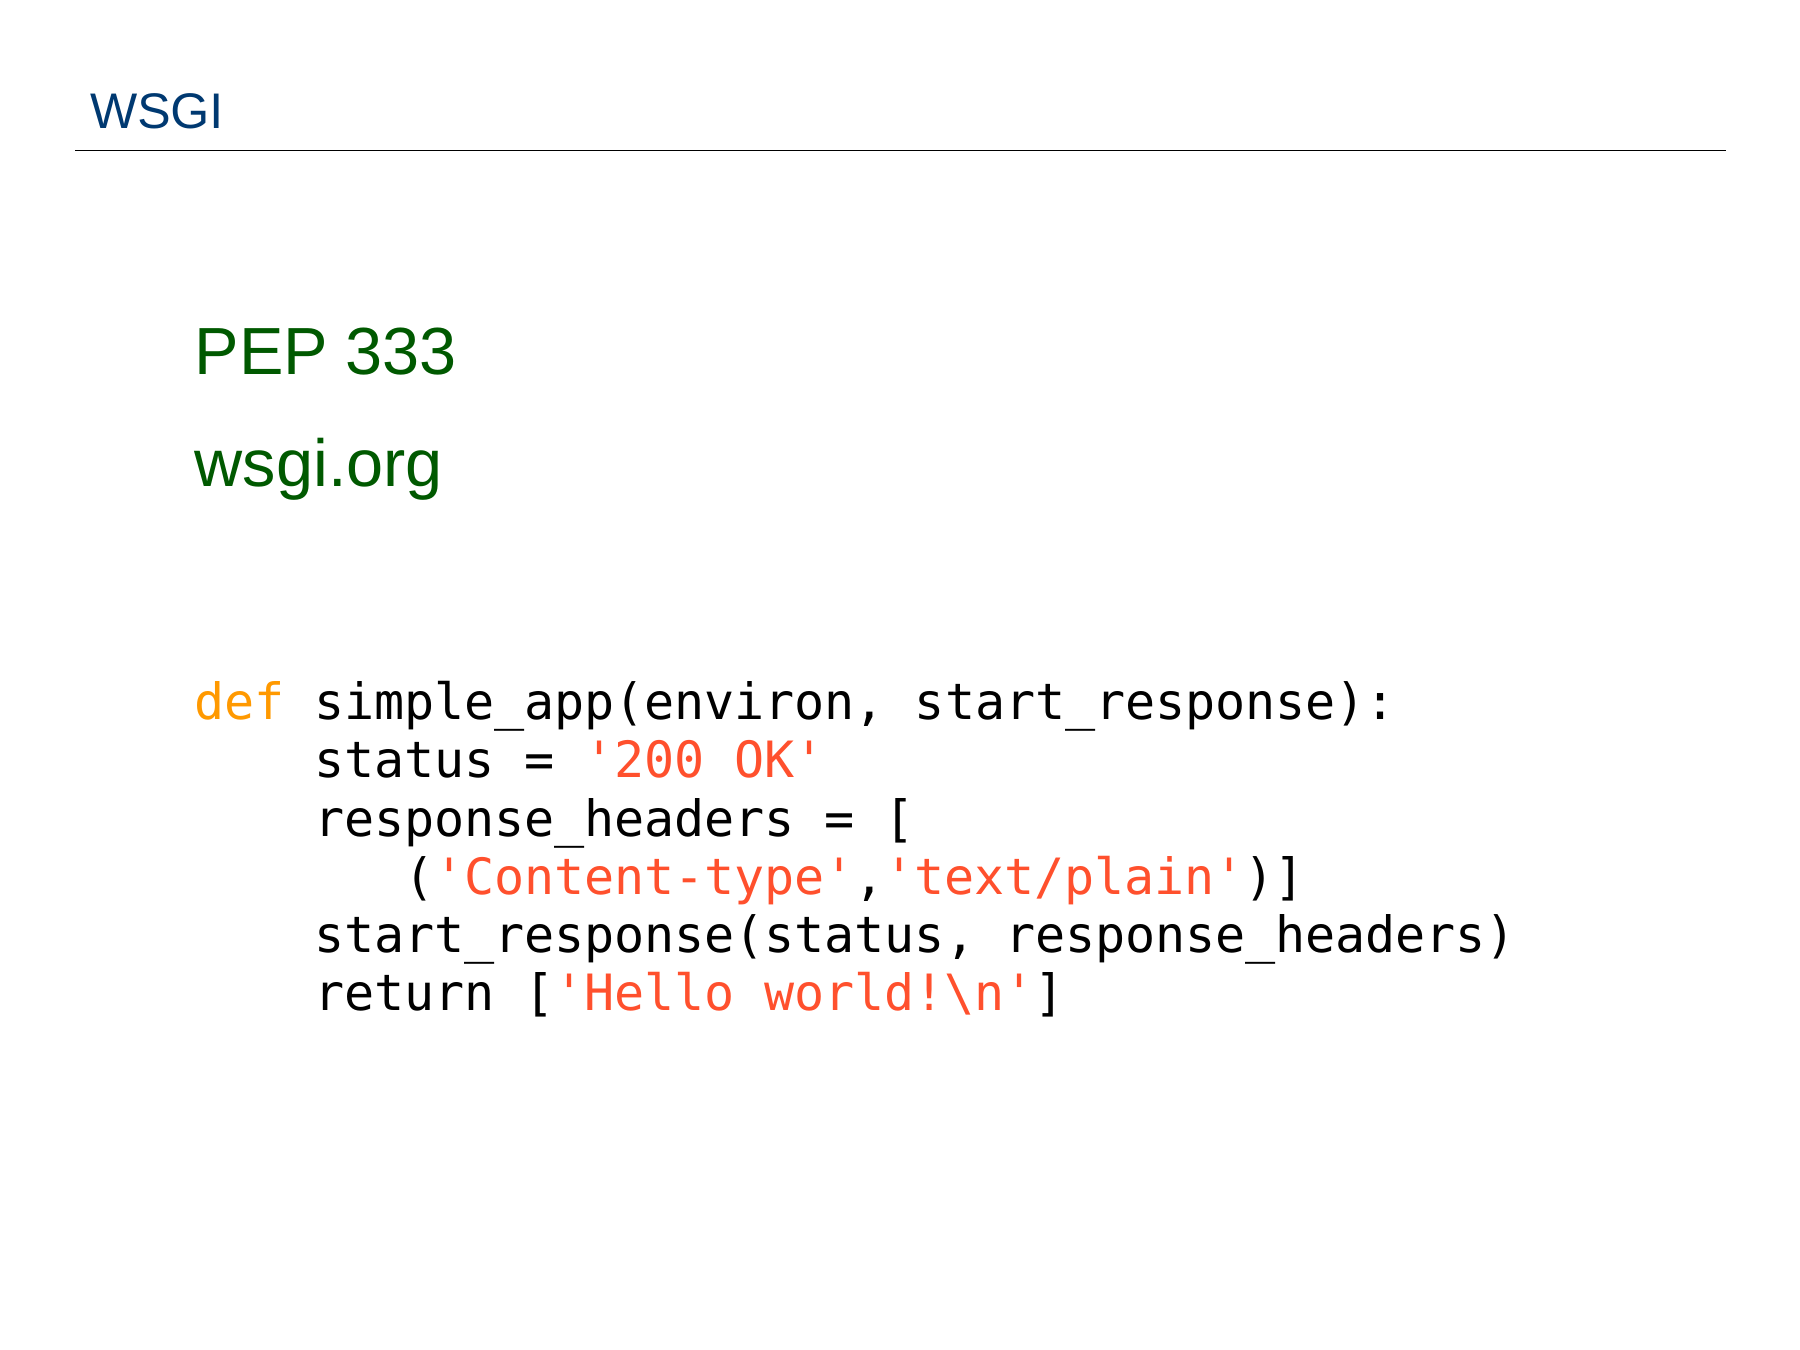

# WSGI
PEP 333
wsgi.org
def simple_app(environ, start_response):
 status = '200 OK'
 response_headers = [
 ('Content-type','text/plain')]
 start_response(status, response_headers)
 return ['Hello world!\n']